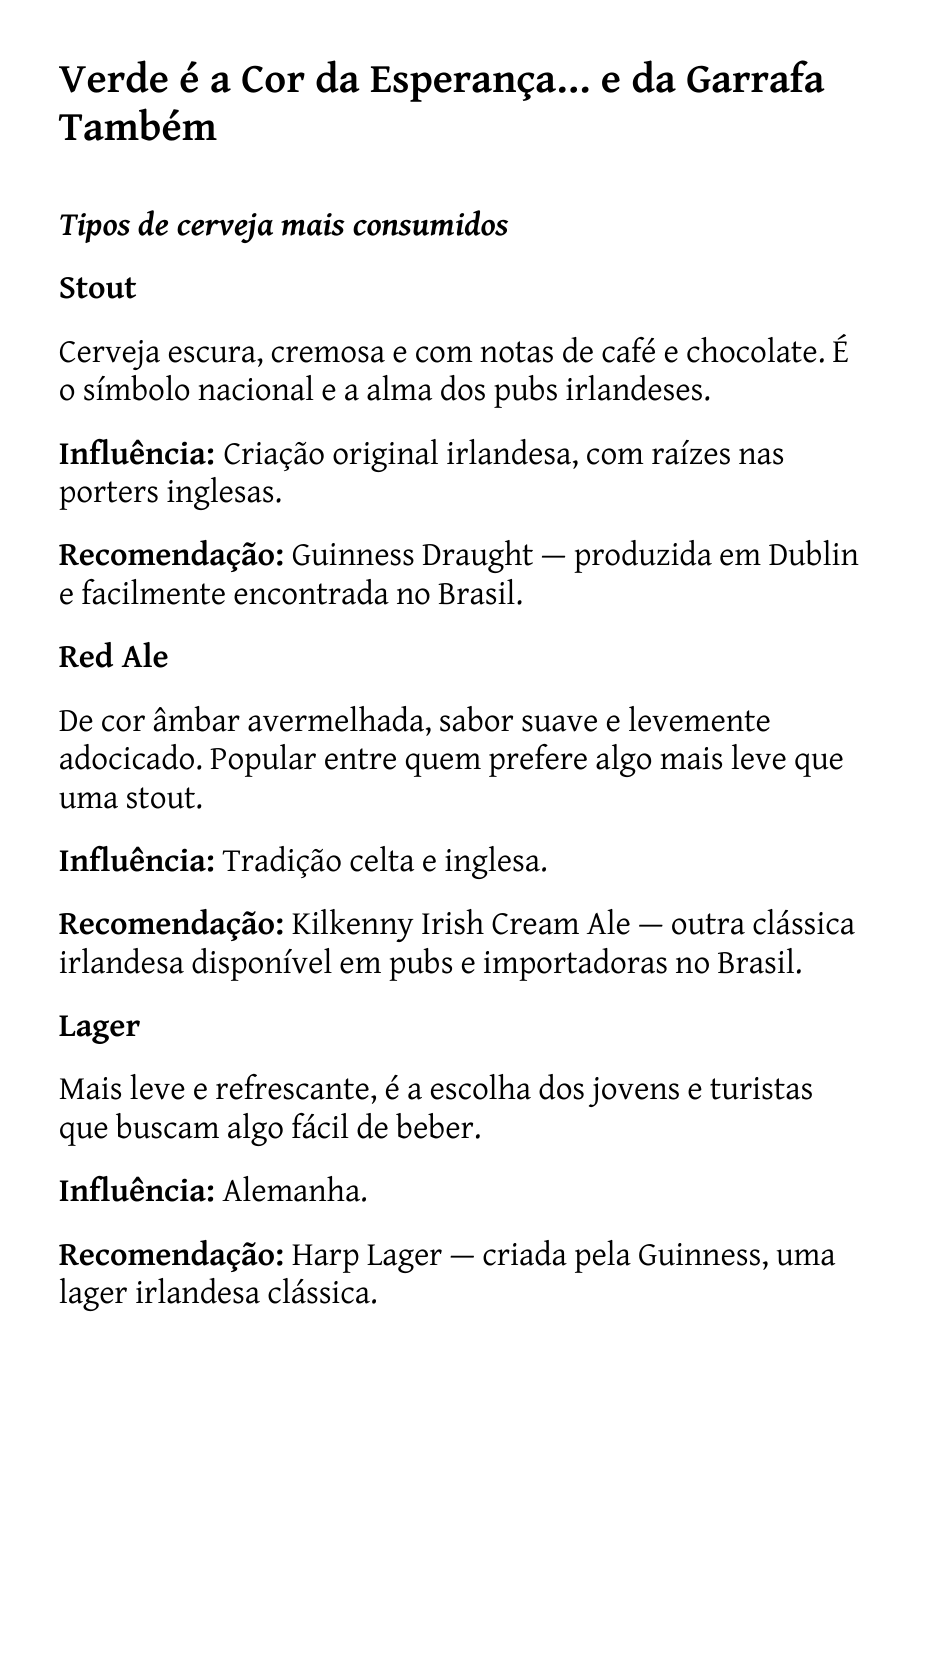

Verde é a Cor da Esperança… e da Garrafa Também
# Tipos de cerveja mais consumidos
Stout
Cerveja escura, cremosa e com notas de café e chocolate. É o símbolo nacional e a alma dos pubs irlandeses.
Influência: Criação original irlandesa, com raízes nas porters inglesas.
Recomendação: Guinness Draught — produzida em Dublin e facilmente encontrada no Brasil.
Red Ale
De cor âmbar avermelhada, sabor suave e levemente adocicado. Popular entre quem prefere algo mais leve que uma stout.
Influência: Tradição celta e inglesa.
Recomendação: Kilkenny Irish Cream Ale — outra clássica irlandesa disponível em pubs e importadoras no Brasil.
Lager
Mais leve e refrescante, é a escolha dos jovens e turistas que buscam algo fácil de beber.
Influência: Alemanha.
Recomendação: Harp Lager — criada pela Guinness, uma lager irlandesa clássica.